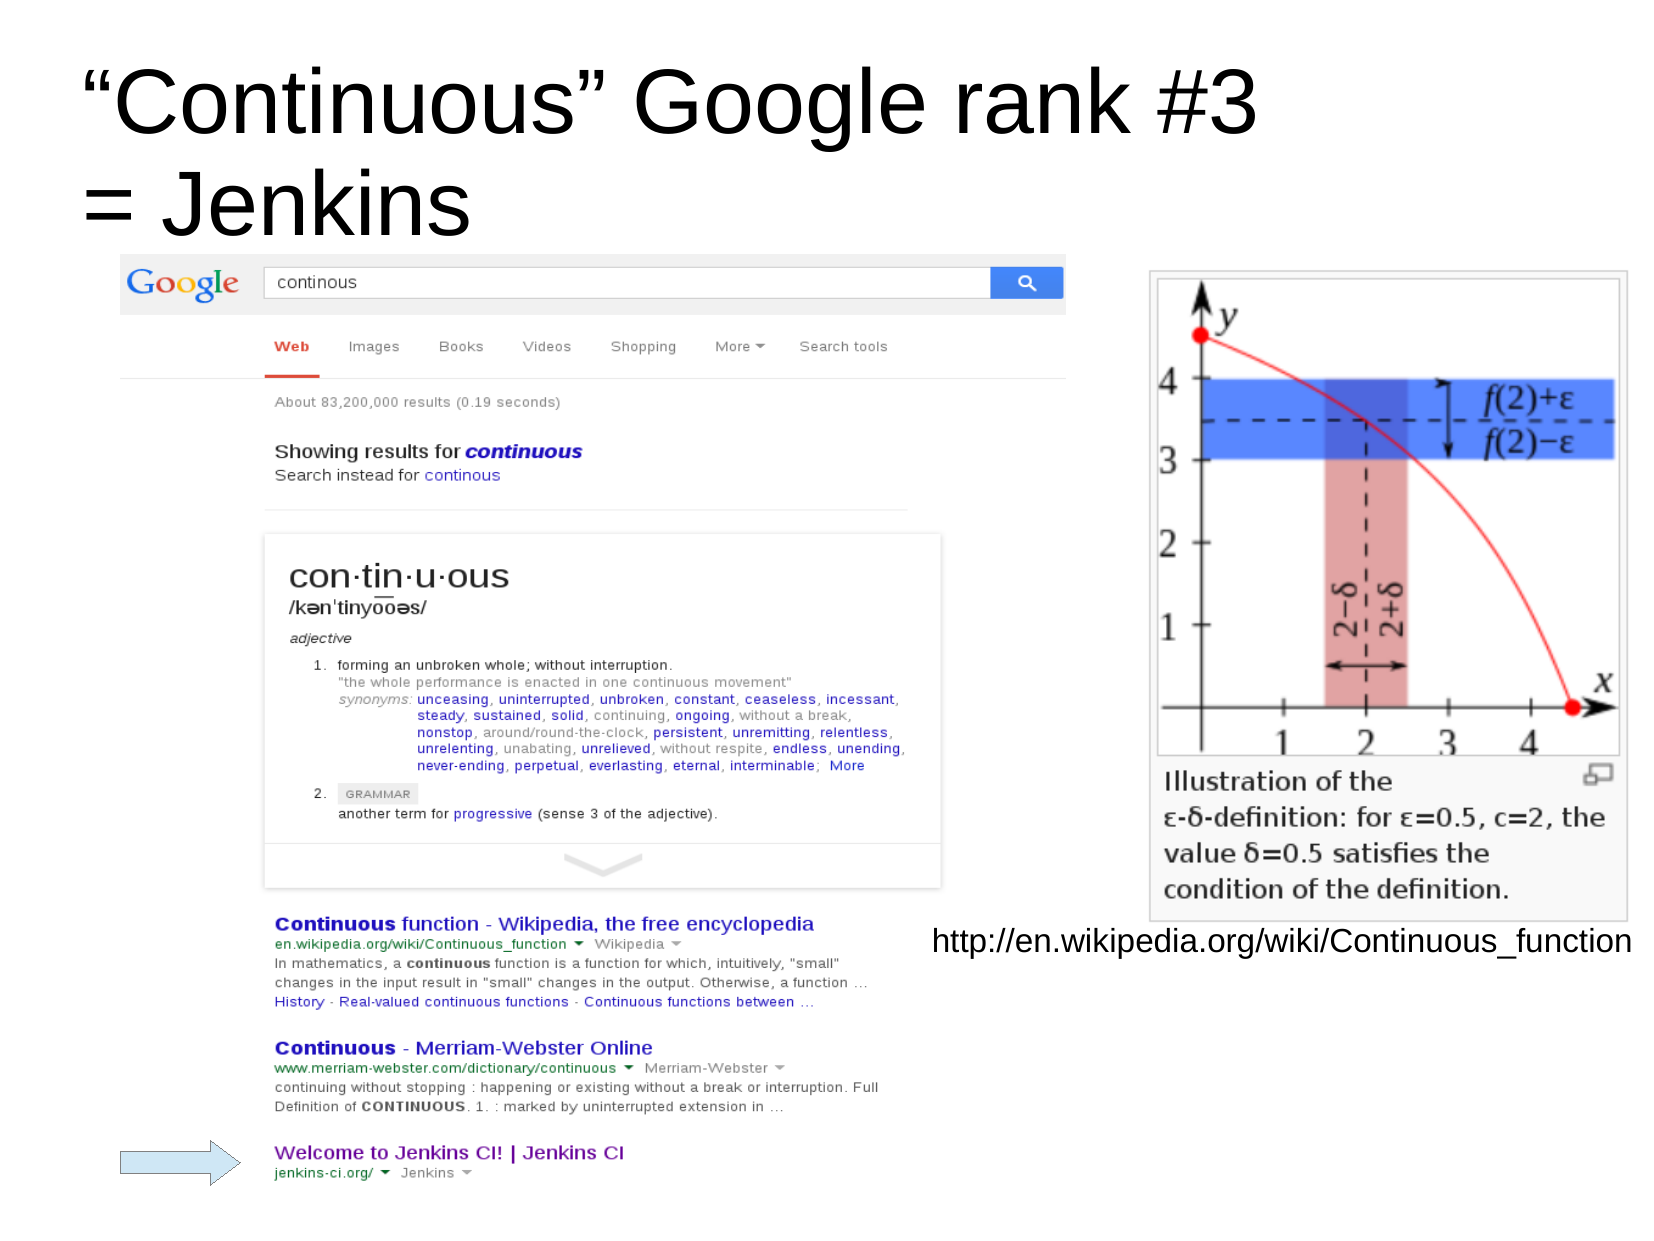

# “Continuous” Google rank #3 = Jenkins
http://en.wikipedia.org/wiki/Continuous_function